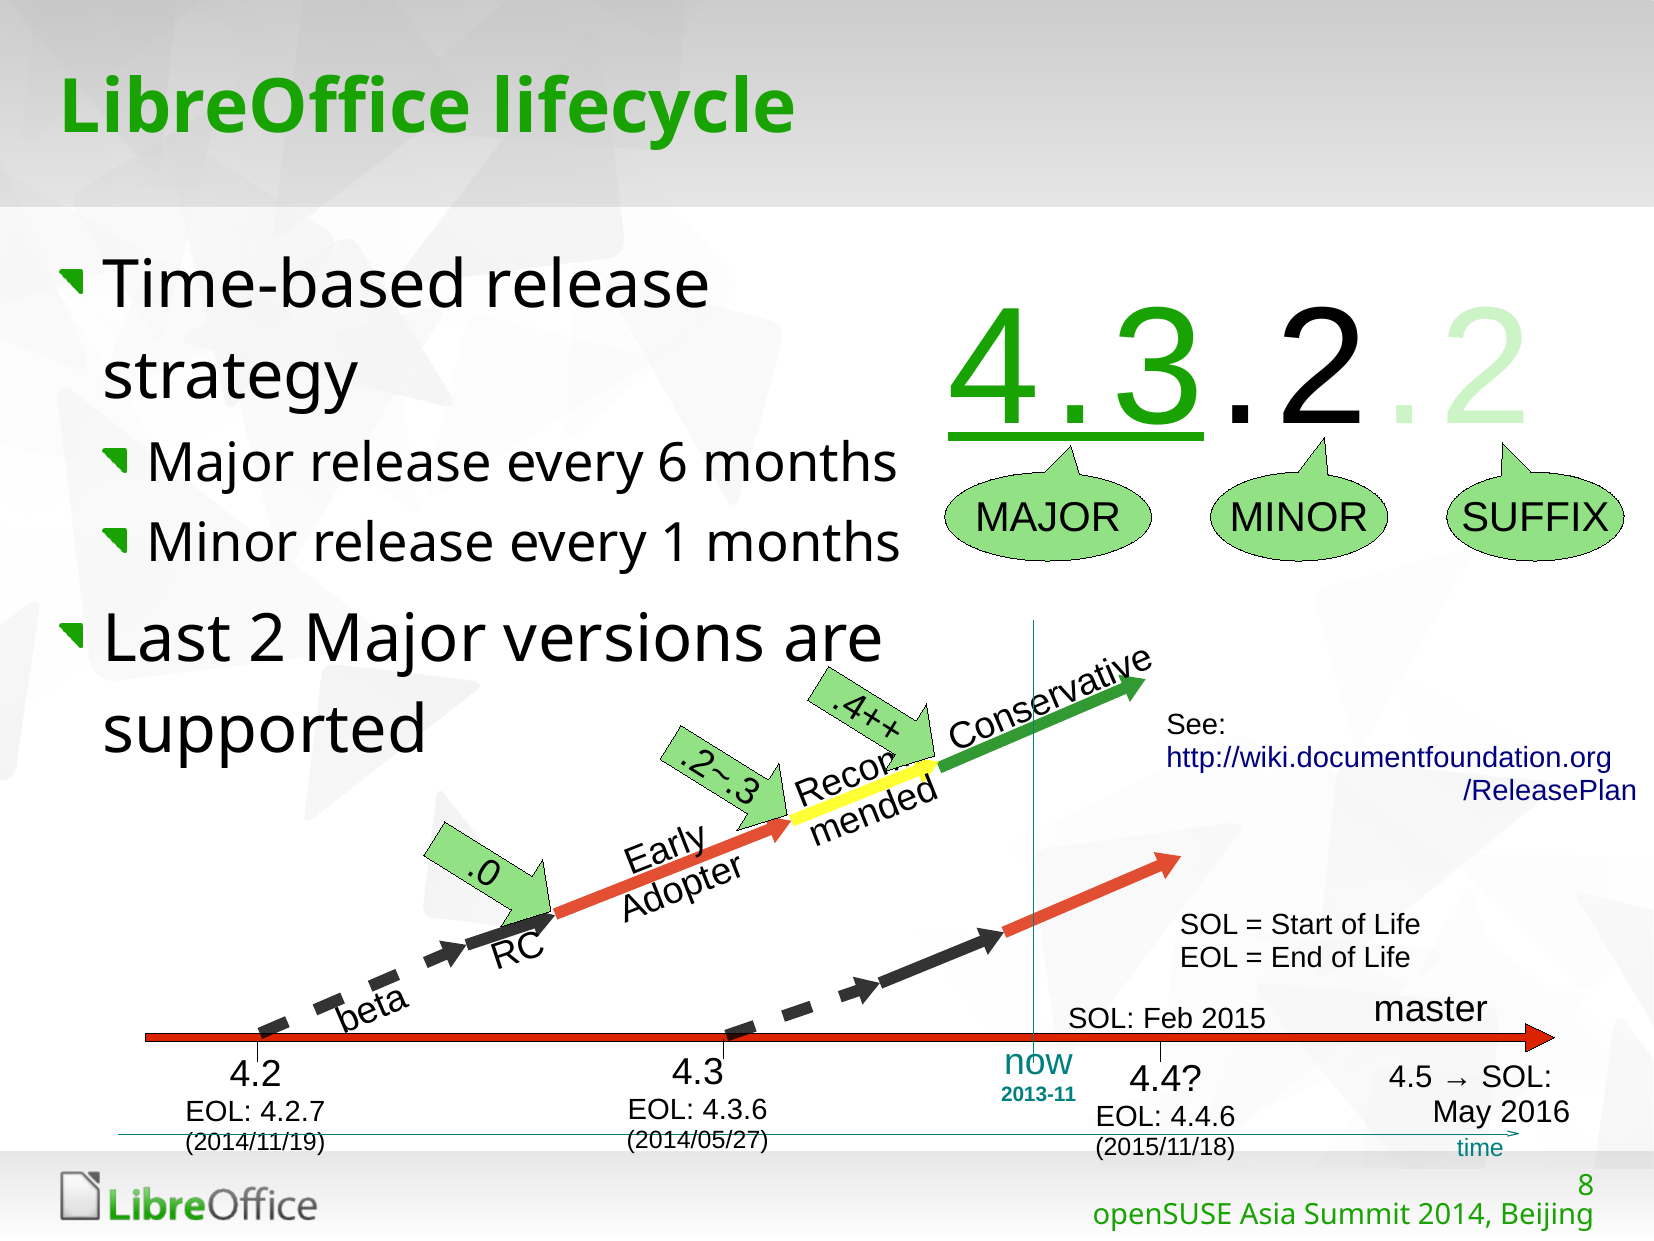

# LibreOffice lifecycle
Time-based release strategy
Major release every 6 months
Minor release every 1 months
Last 2 Major versions are supported
4.3.2.2
MAJOR
MINOR
SUFFIX
now
2013-11
Conservative
.4++
See:
http://wiki.documentfoundation.org /ReleasePlan
.2~.3
Recom-
mended
Early
Adopter
.0
RC
SOL = Start of Life
EOL = End of Life
beta
SOL: Feb 2015
 master
4.3
EOL: 4.3.6
(2014/05/27)
4.2
EOL: 4.2.7
(2014/11/19)
4.4?
EOL: 4.4.6
(2015/11/18)
4.5 → SOL:
 May 2016
time
8
openSUSE Asia Summit 2014, Beijing